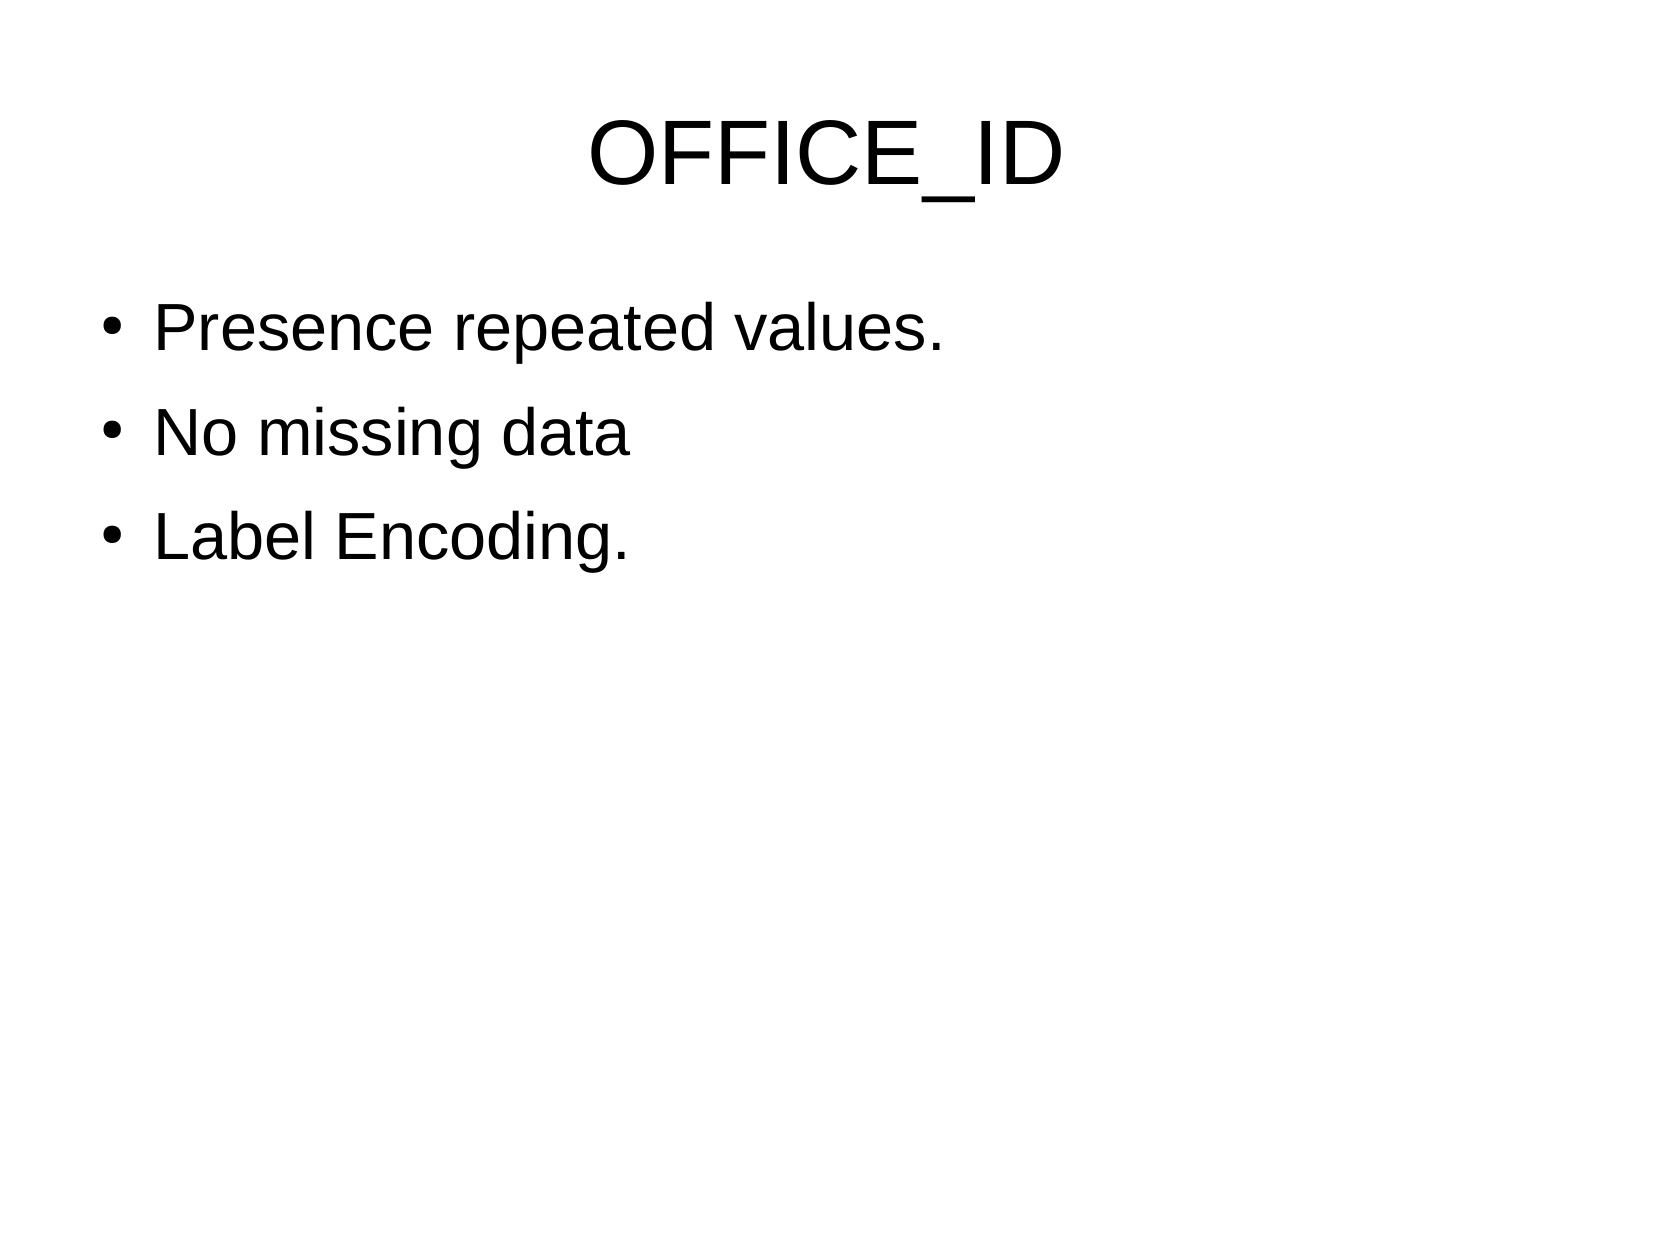

# OFFICE_ID
Presence repeated values.
No missing data
Label Encoding.